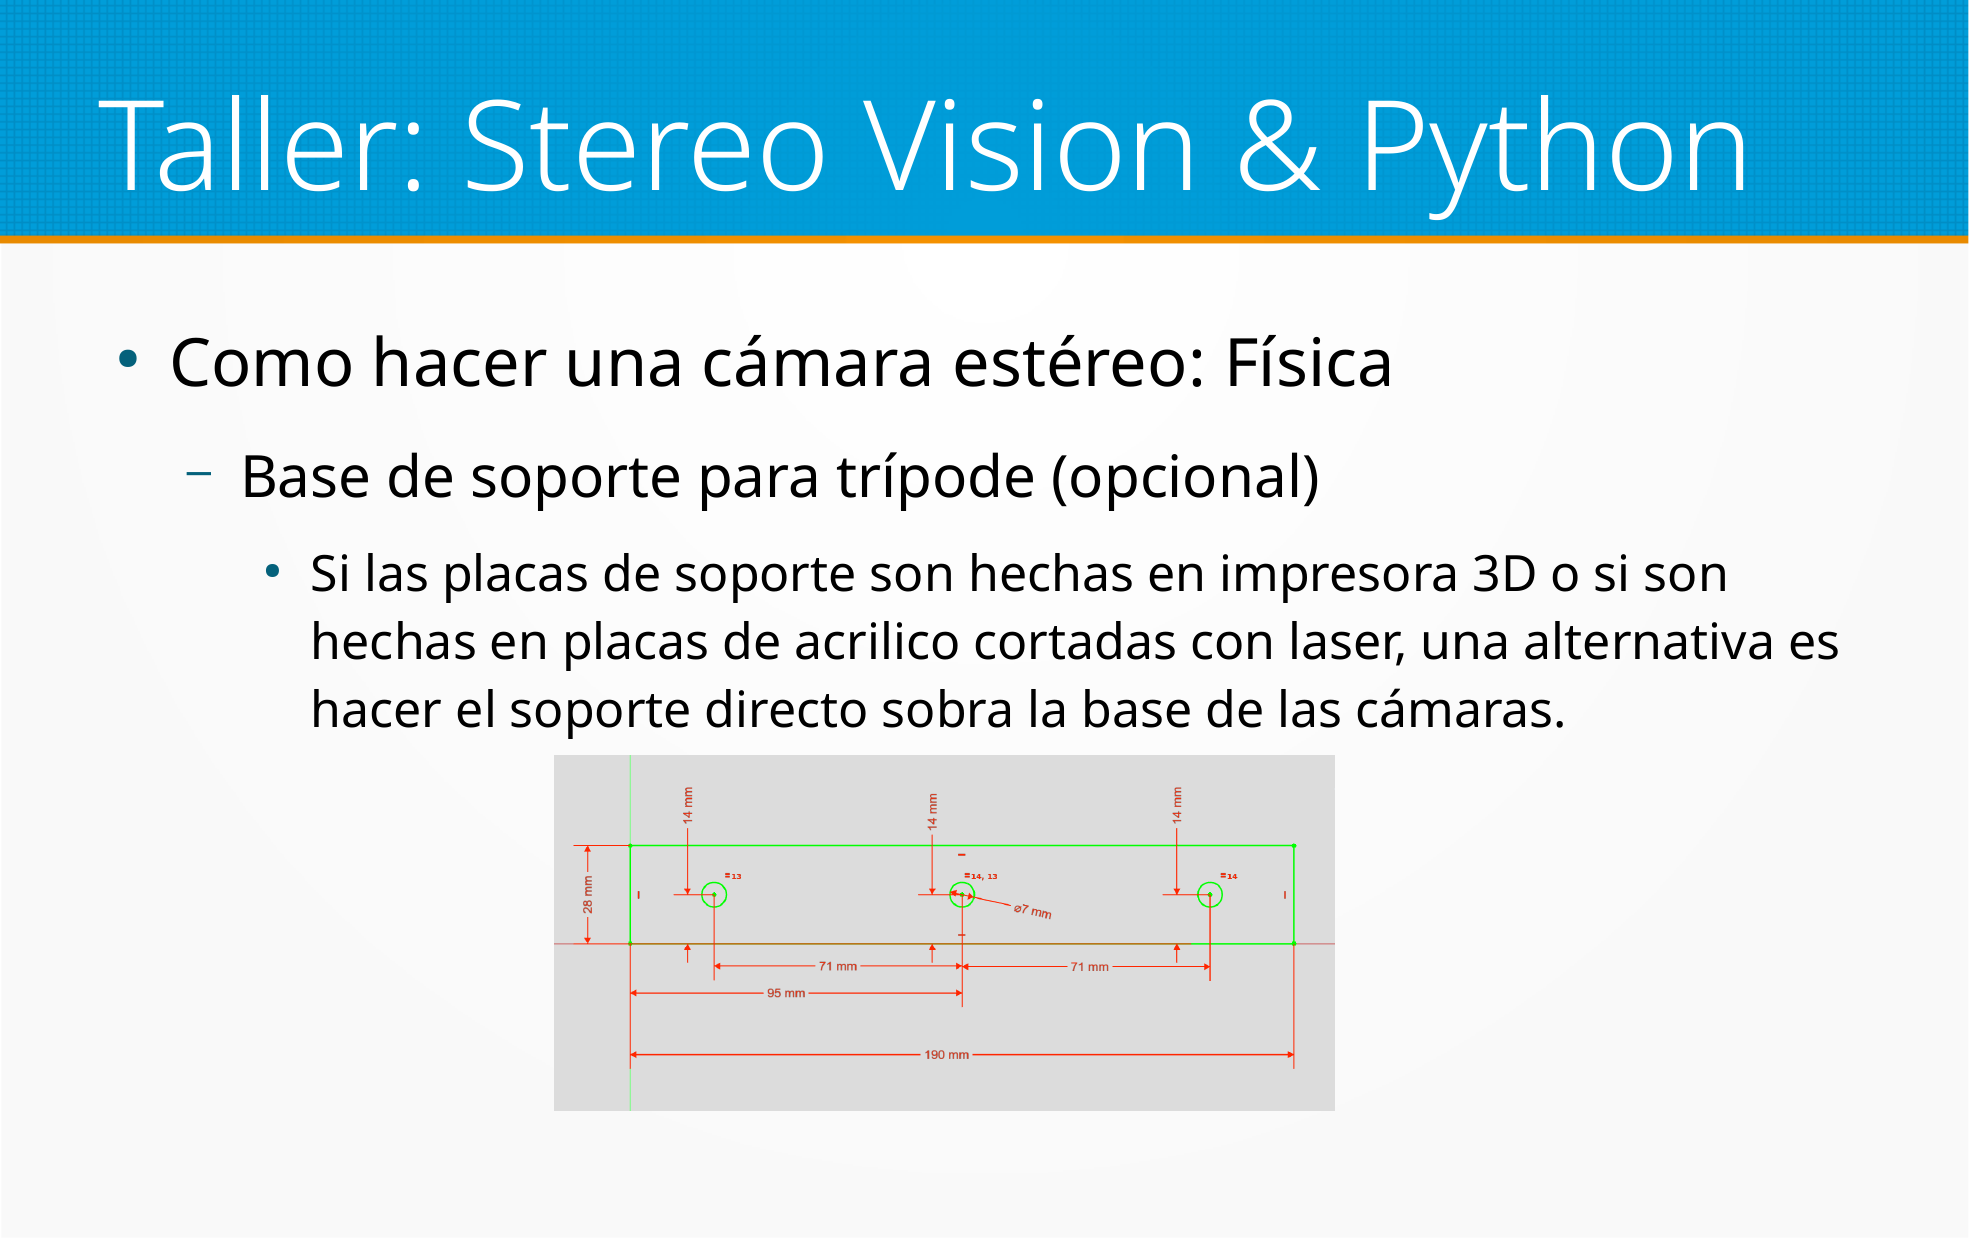

# Taller: Stereo Vision & Python
Como hacer una cámara estéreo: Física
Base de soporte para trípode (opcional)
Si las placas de soporte son hechas en impresora 3D o si son hechas en placas de acrilico cortadas con laser, una alternativa es hacer el soporte directo sobra la base de las cámaras.